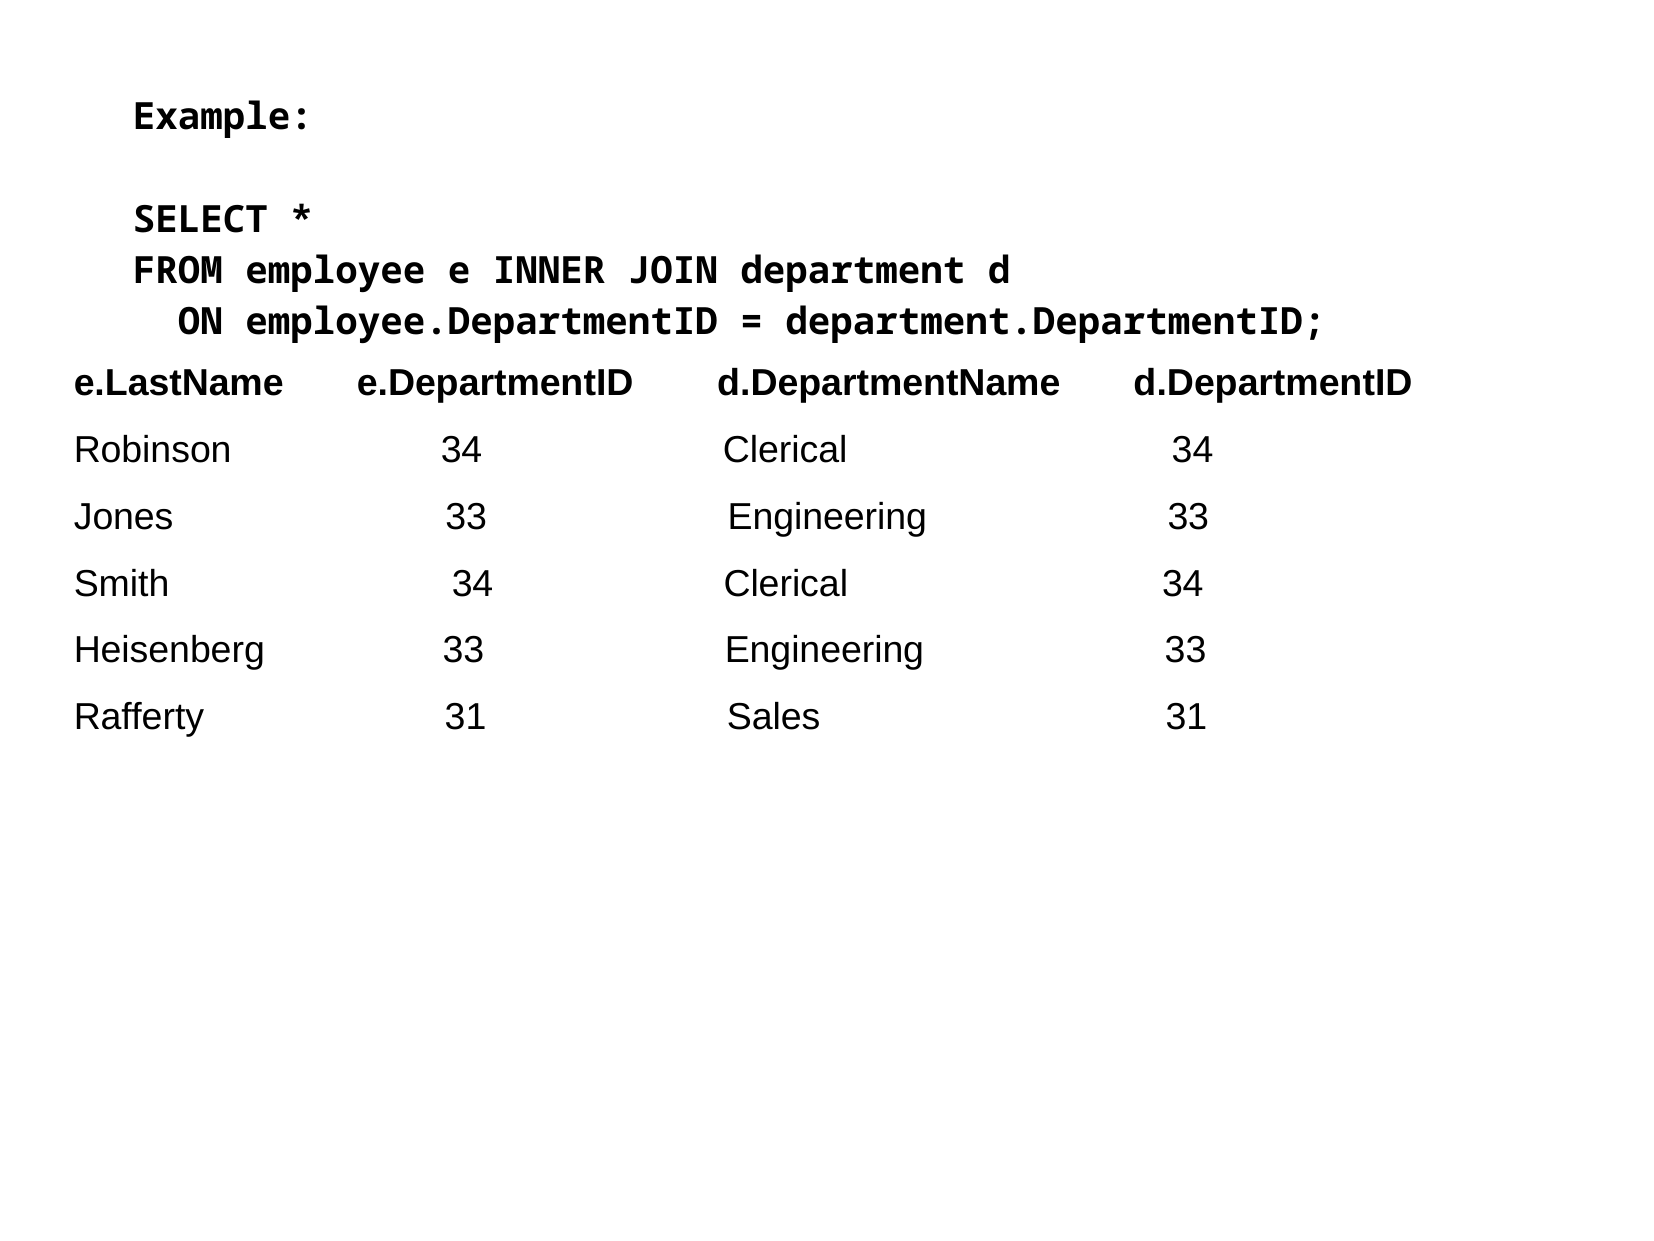

Example:
SELECT *
FROM employee e INNER JOIN department d
 ON employee.DepartmentID = department.DepartmentID;
e.LastName e.DepartmentID d.DepartmentName d.DepartmentID
Robinson 34 Clerical 34
Jones 33 Engineering 33
Smith 34 Clerical 34
Heisenberg 33 Engineering 33
Rafferty 31 Sales 31